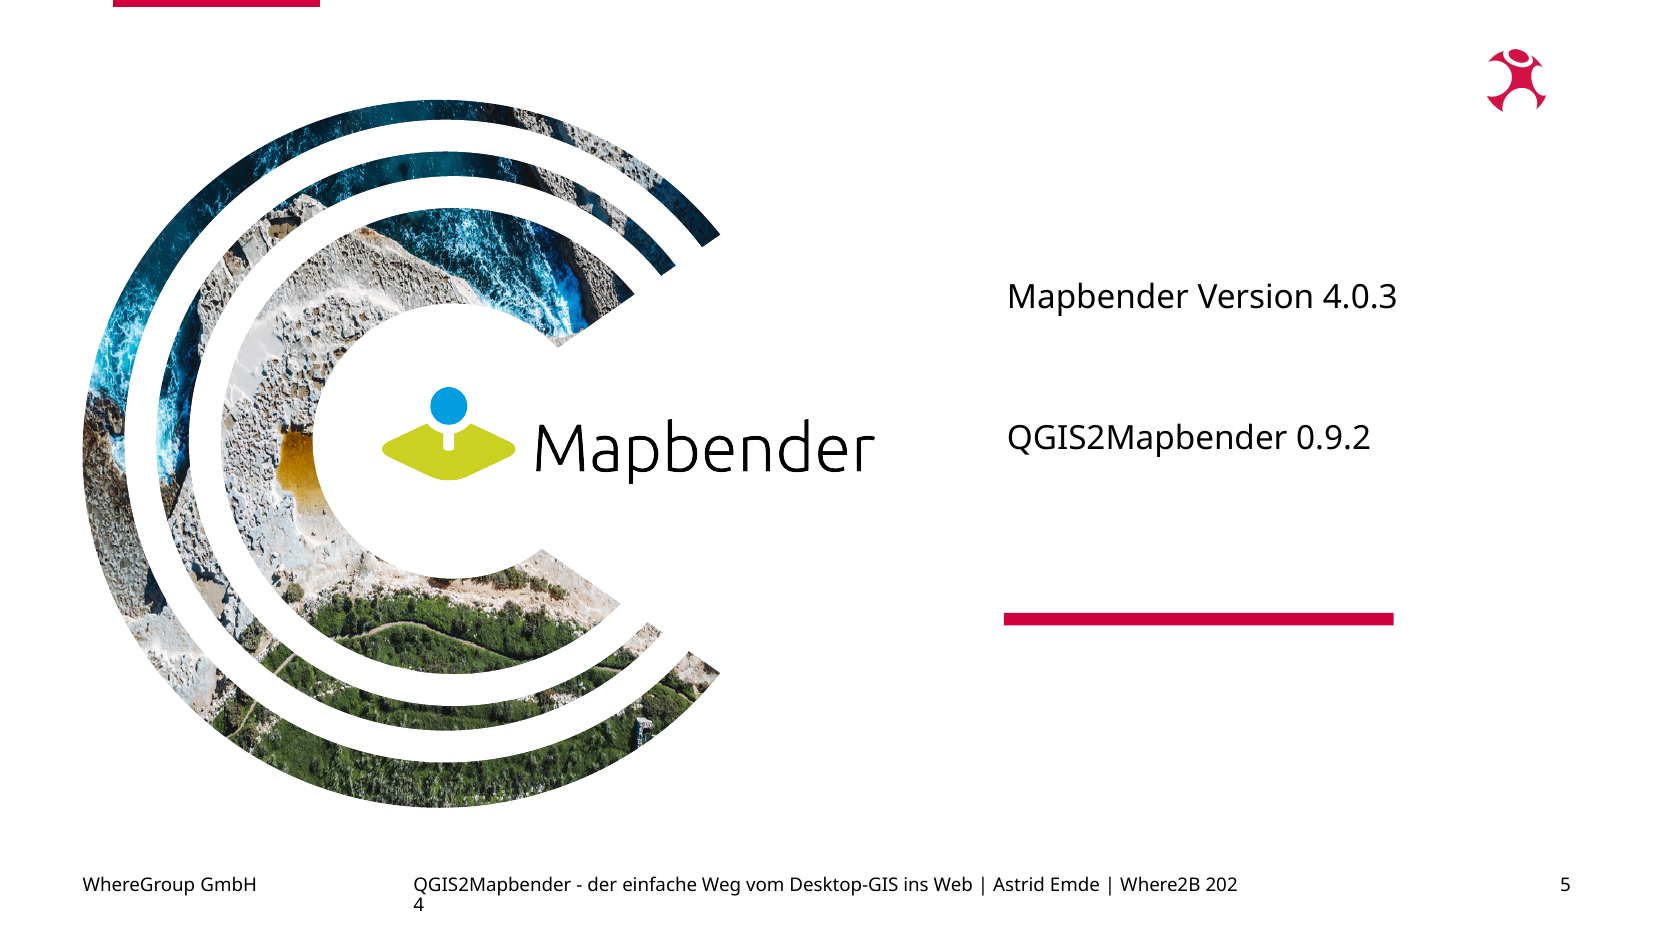

Mapbender Version 4.0.3
QGIS2Mapbender 0.9.2
.
WhereGroup GmbH
QGIS2Mapbender - der einfache Weg vom Desktop-GIS ins Web | Astrid Emde | Where2B 2024
5